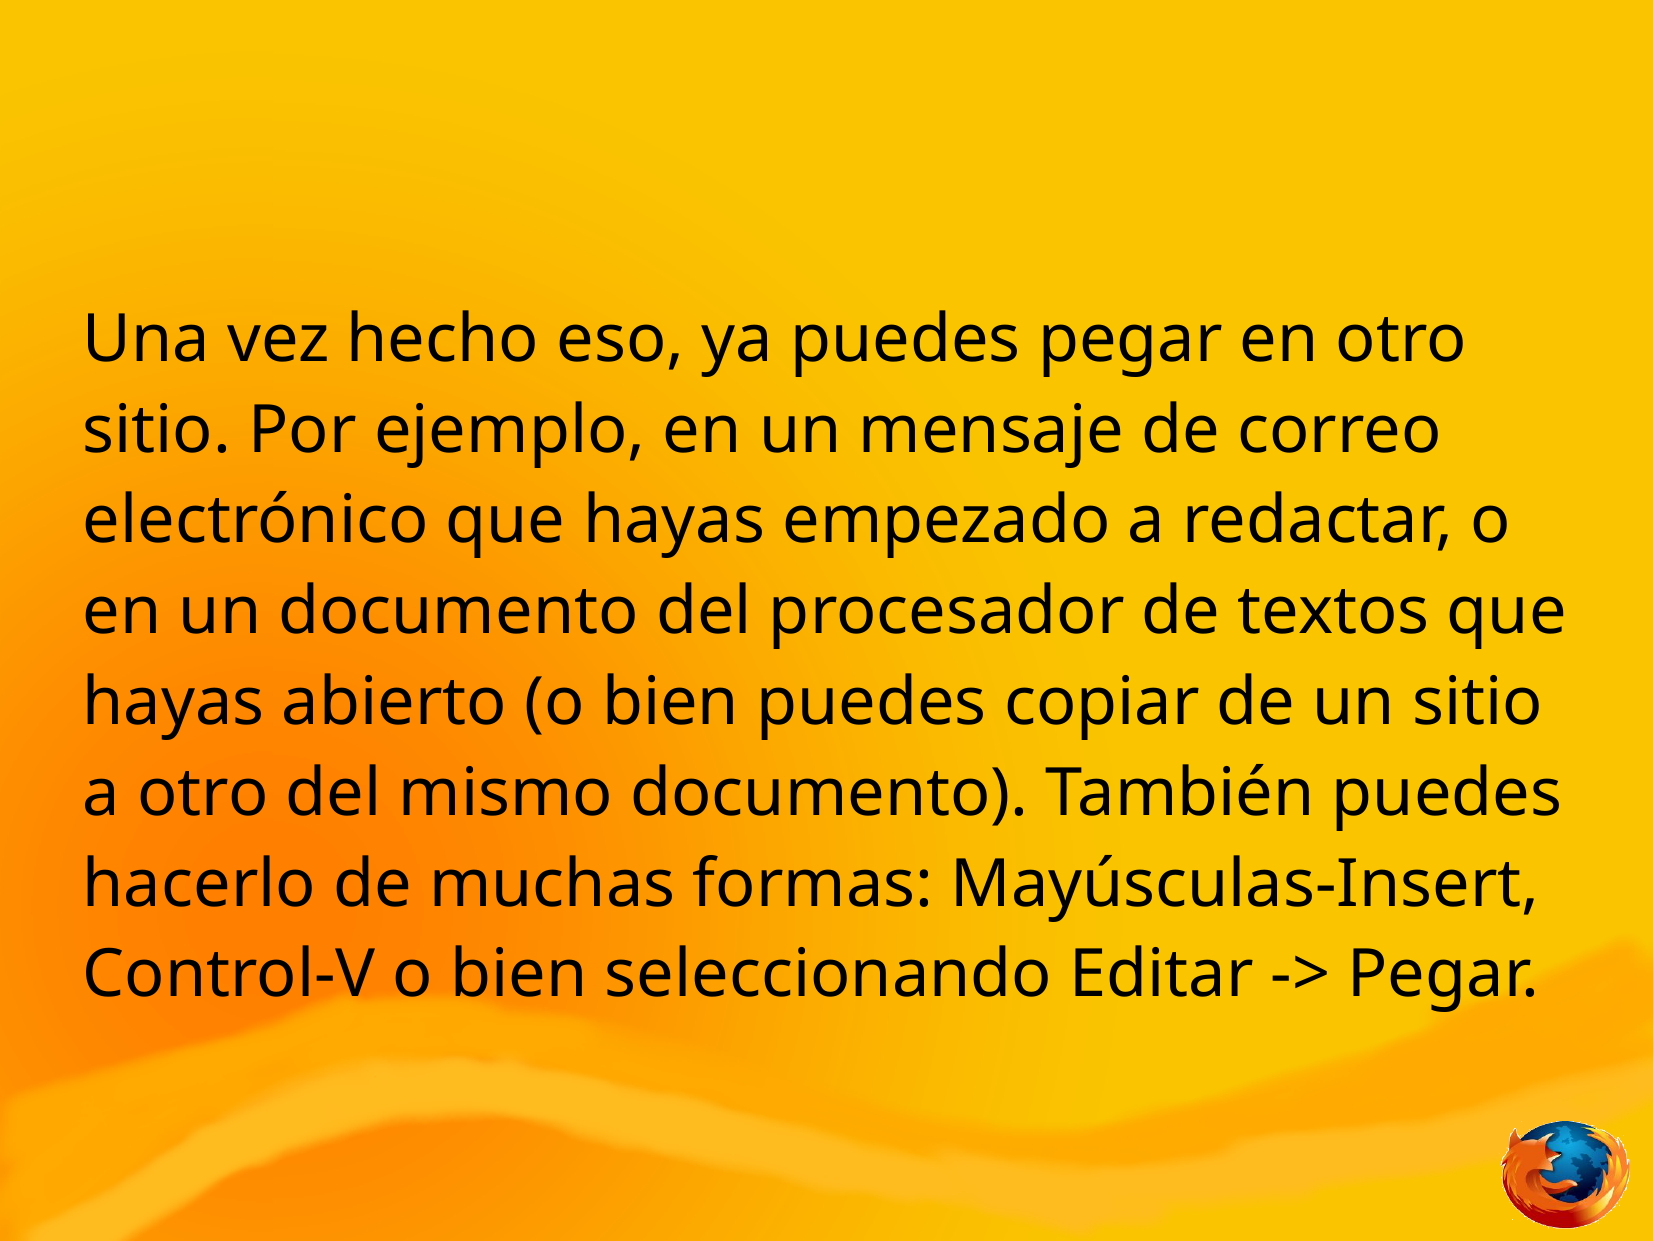

# Una vez hecho eso, ya puedes pegar en otro sitio. Por ejemplo, en un mensaje de correo electrónico que hayas empezado a redactar, o en un documento del procesador de textos que hayas abierto (o bien puedes copiar de un sitio a otro del mismo documento). También puedes hacerlo de muchas formas: Mayúsculas-Insert, Control-V o bien seleccionando Editar -> Pegar.